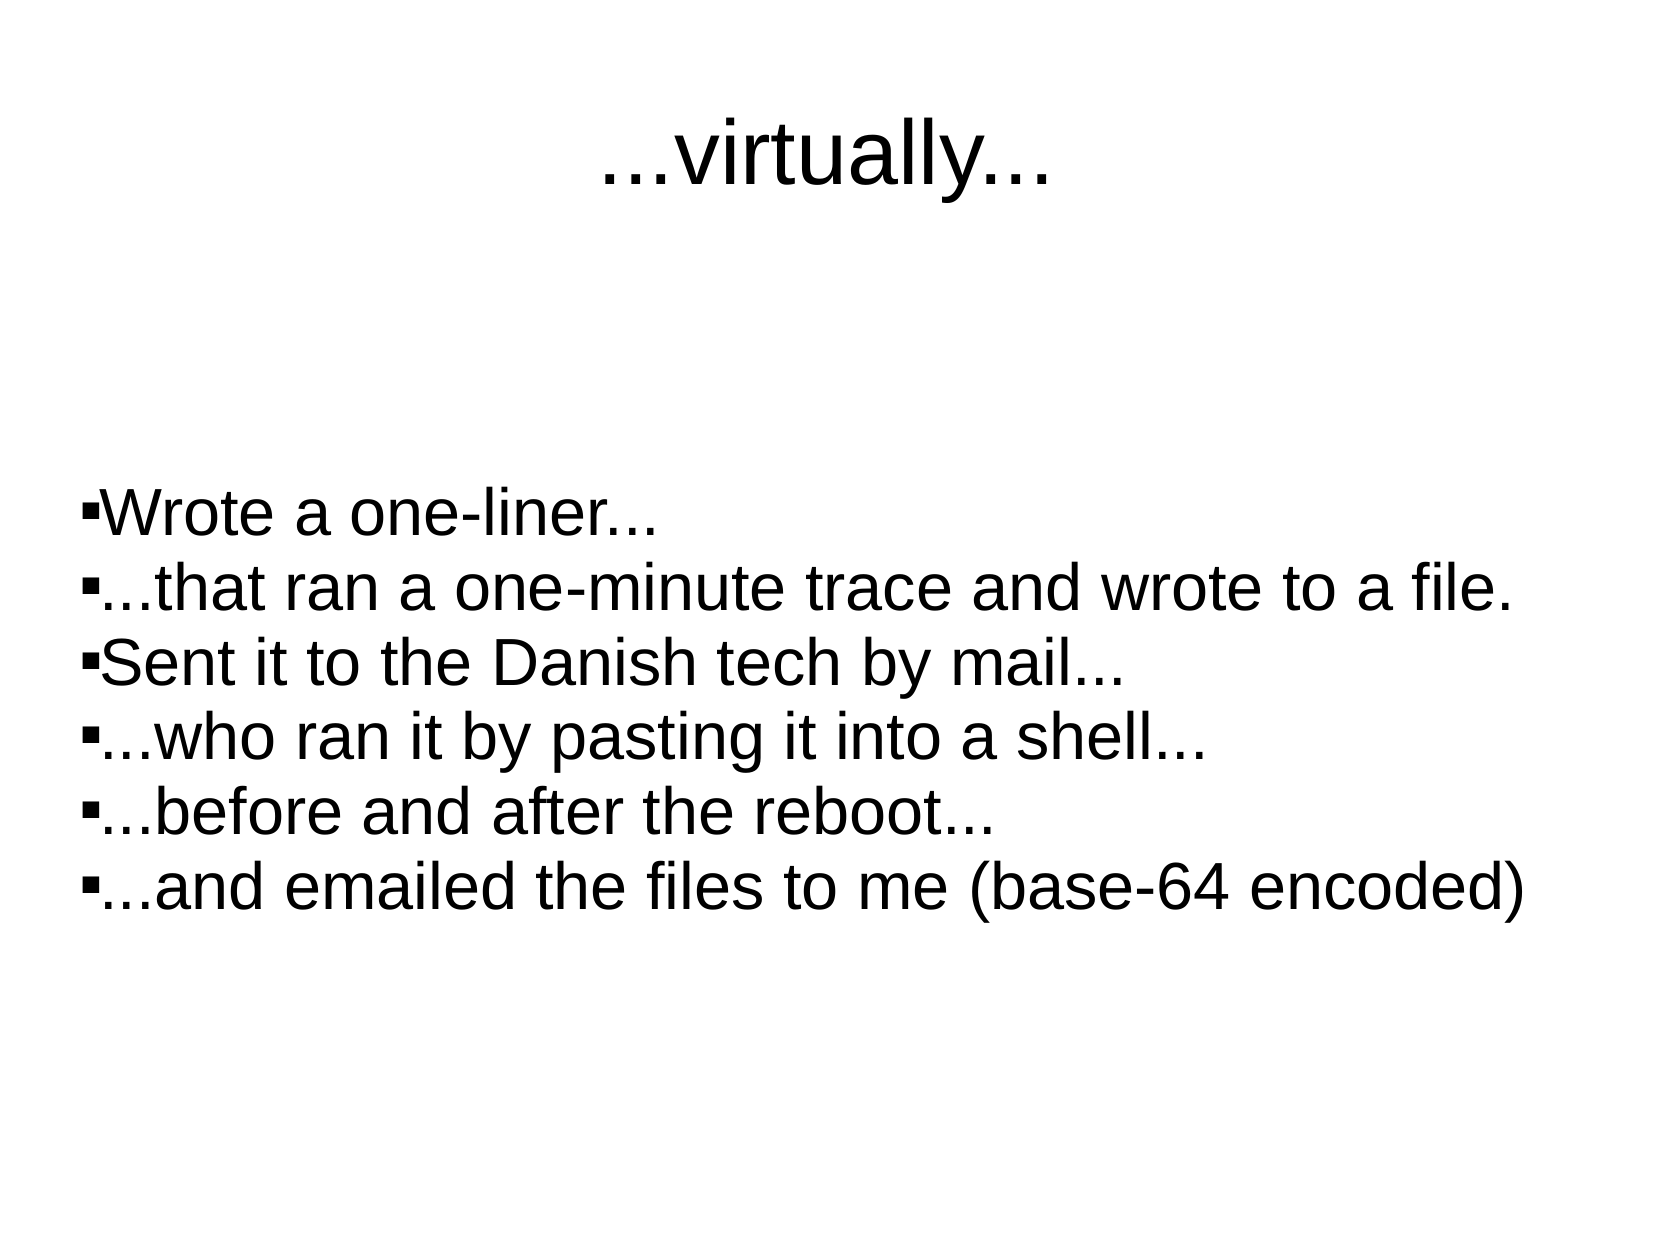

# ...virtually...
Wrote a one-liner...
...that ran a one-minute trace and wrote to a file.
Sent it to the Danish tech by mail...
...who ran it by pasting it into a shell...
...before and after the reboot...
...and emailed the files to me (base-64 encoded)